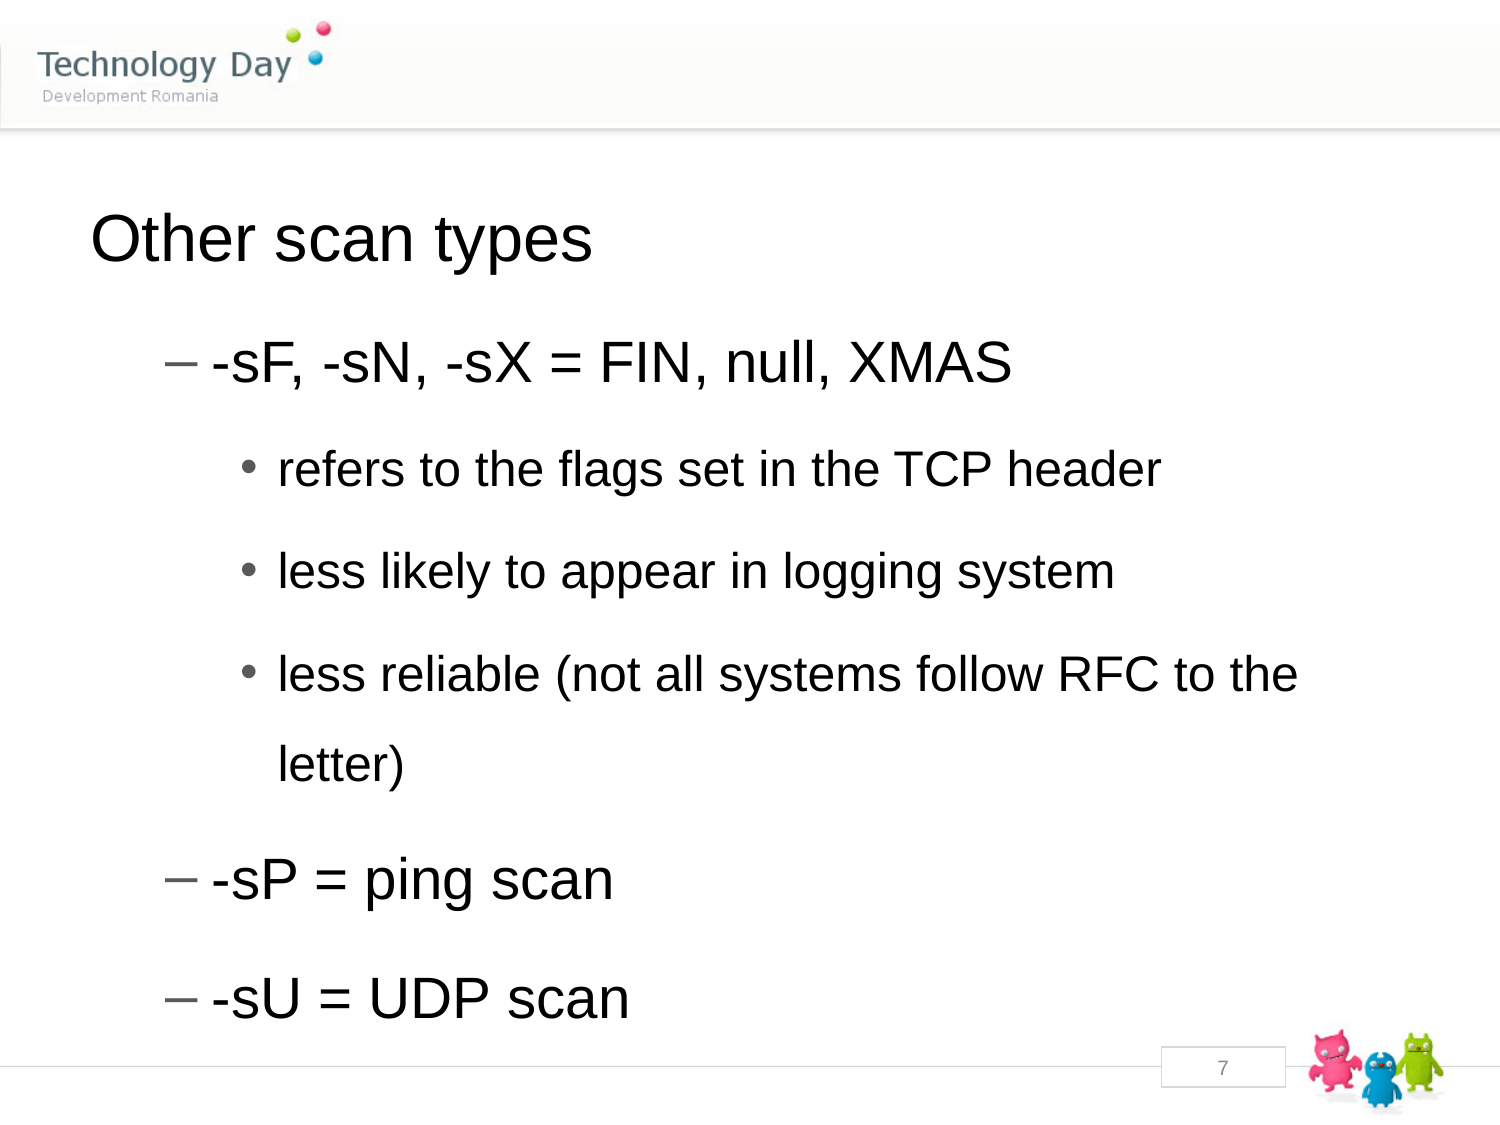

Other scan types
-sF, -sN, -sX = FIN, null, XMAS
refers to the flags set in the TCP header
less likely to appear in logging system
less reliable (not all systems follow RFC to the letter)
-sP = ping scan
-sU = UDP scan
#